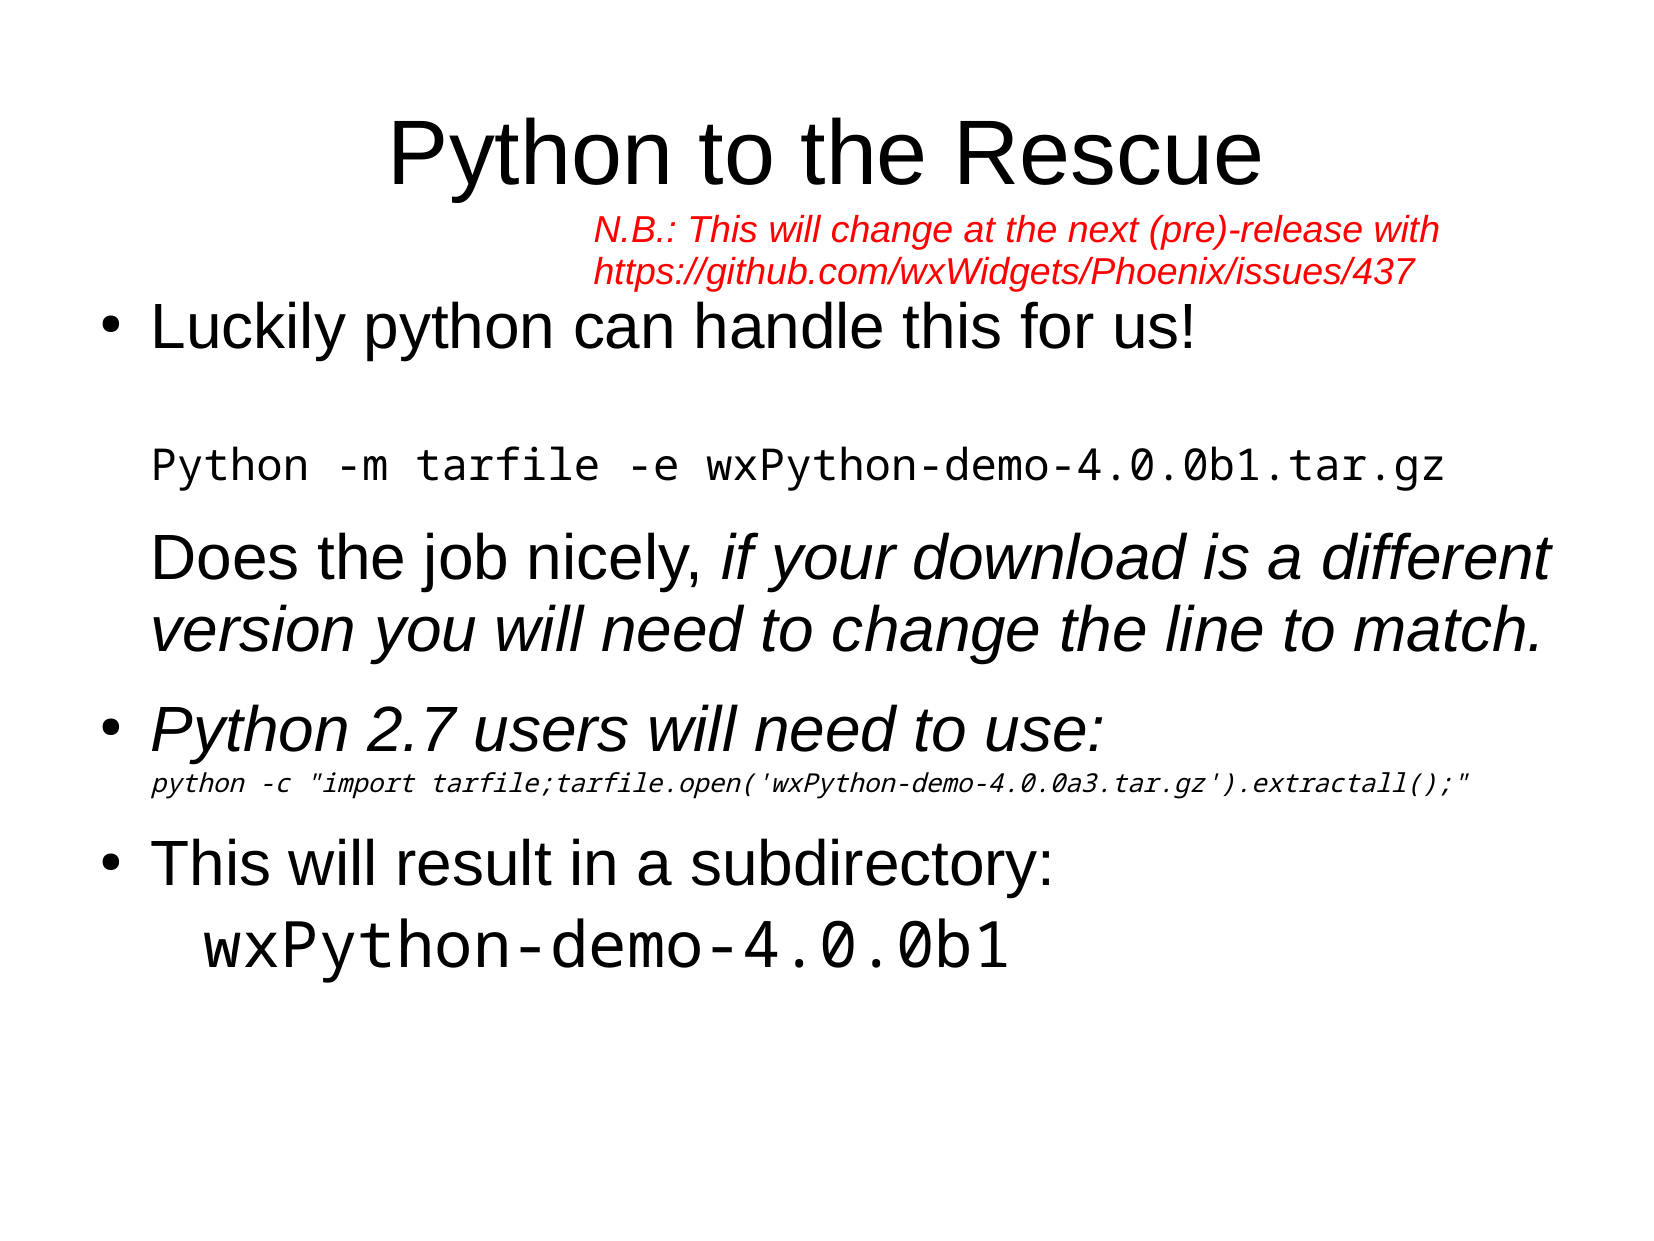

# Python to the Rescue
N.B.: This will change at the next (pre)-release with https://github.com/wxWidgets/Phoenix/issues/437
Luckily python can handle this for us!
Python -m tarfile -e wxPython-demo-4.0.0b1.tar.gz
Does the job nicely, if your download is a different version you will need to change the line to match.
Python 2.7 users will need to use:
python -c "import tarfile;tarfile.open('wxPython-demo-4.0.0a3.tar.gz').extractall();"
This will result in a subdirectory:
 wxPython-demo-4.0.0b1